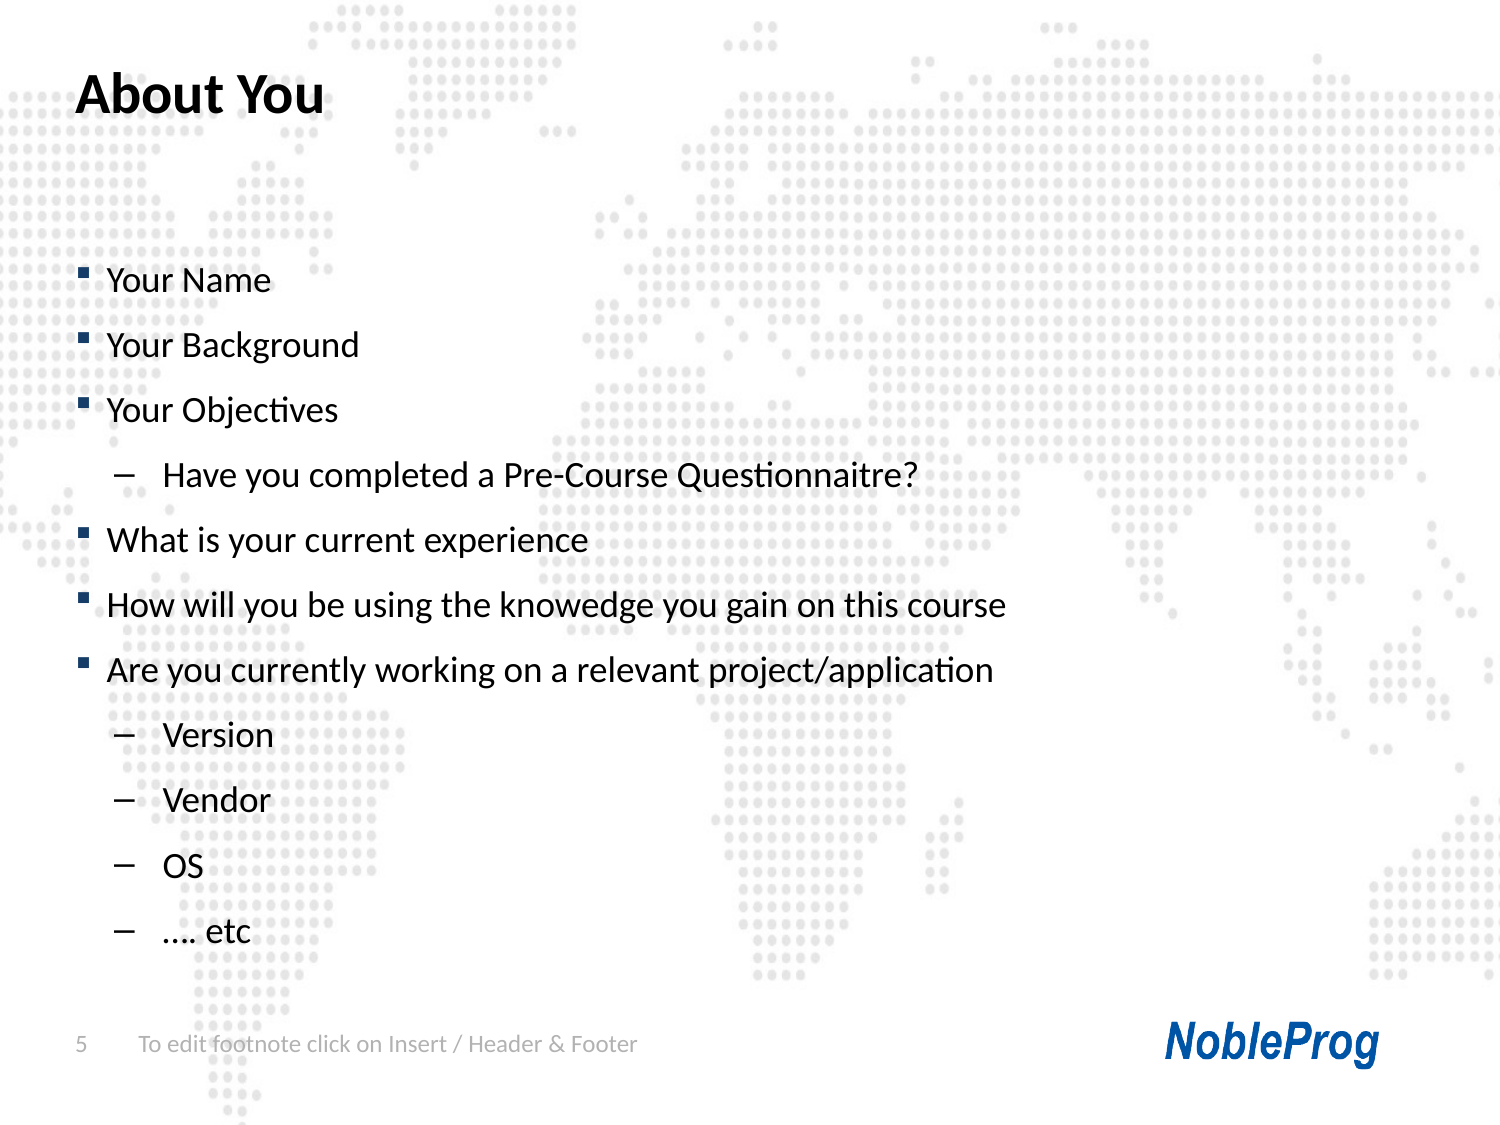

# About You
Your Name
Your Background
Your Objectives
Have you completed a Pre-Course Questionnaitre?
What is your current experience
How will you be using the knowedge you gain on this course
Are you currently working on a relevant project/application
Version
Vendor
OS
…. etc
To edit footnote click on Insert / Header & Footer